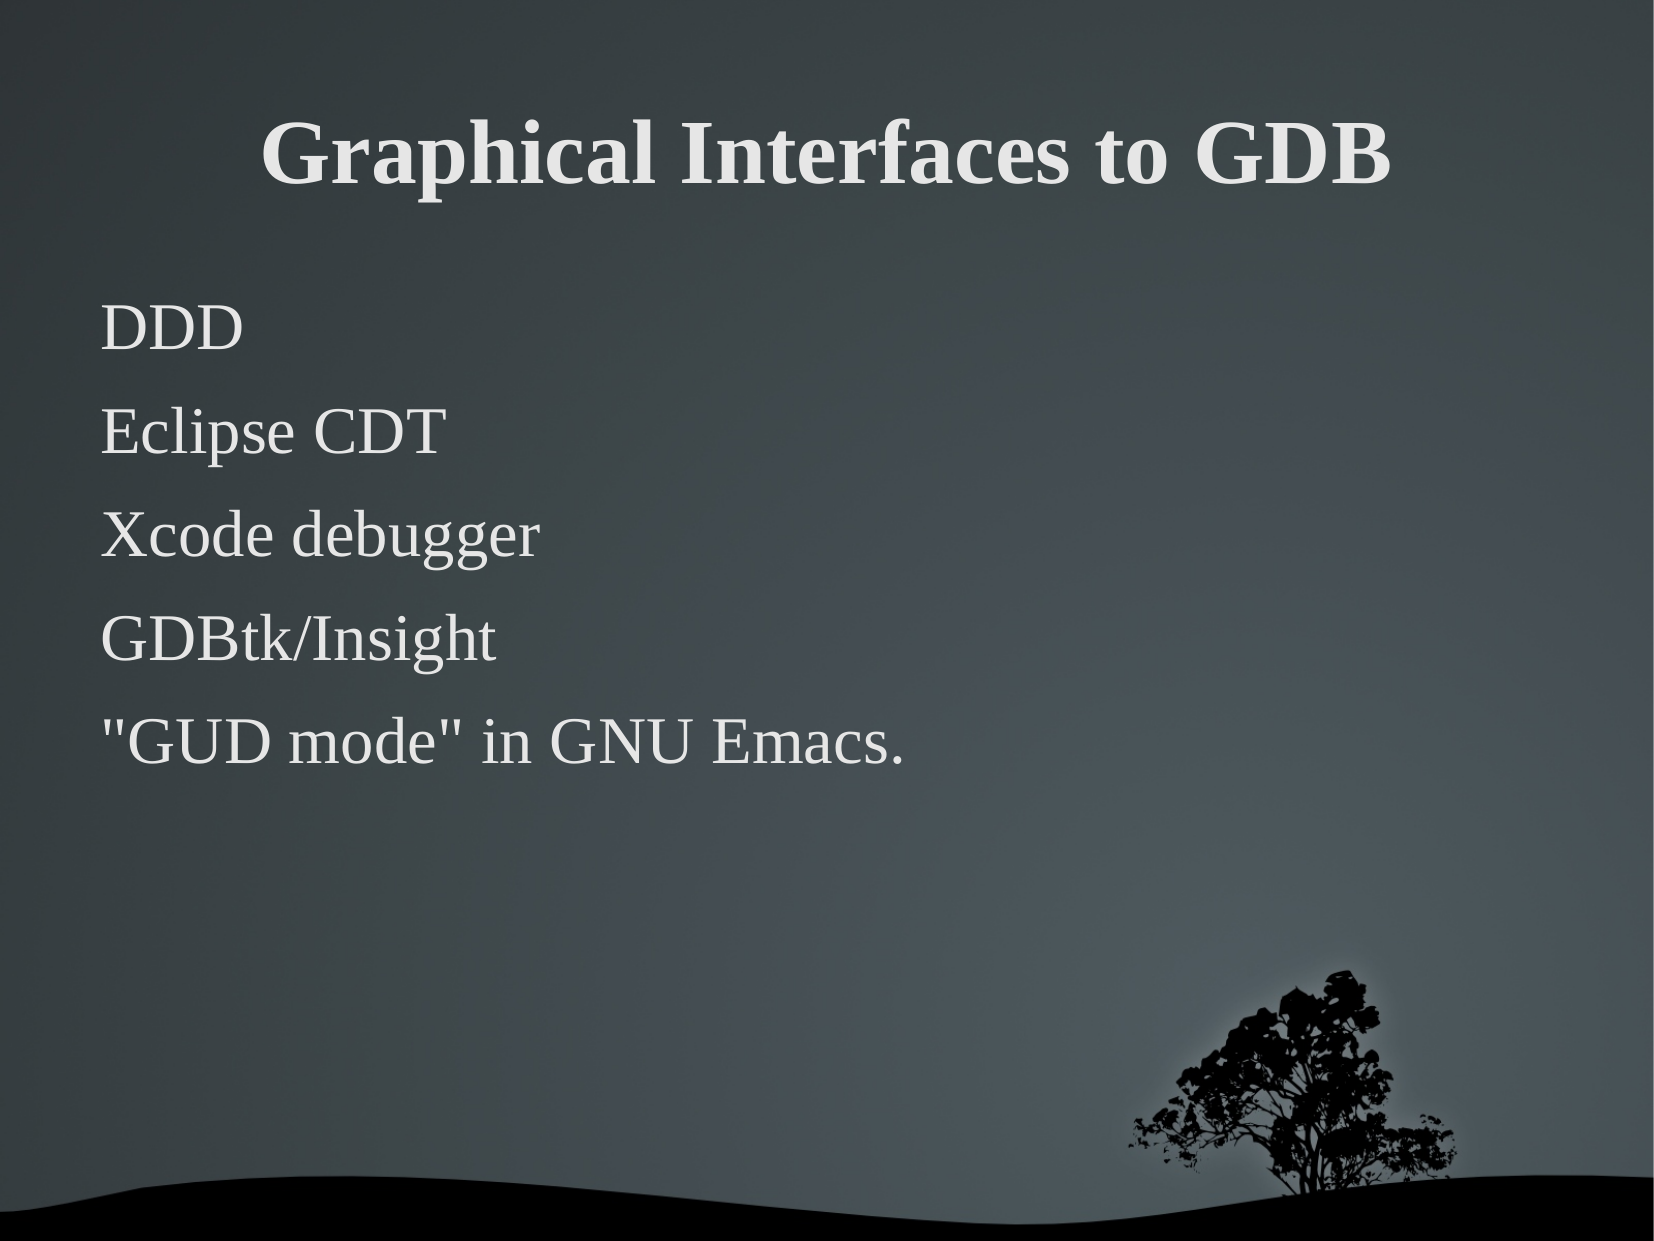

# Graphical Interfaces to GDB
DDD
Eclipse CDT
Xcode debugger
GDBtk/Insight
"GUD mode" in GNU Emacs.